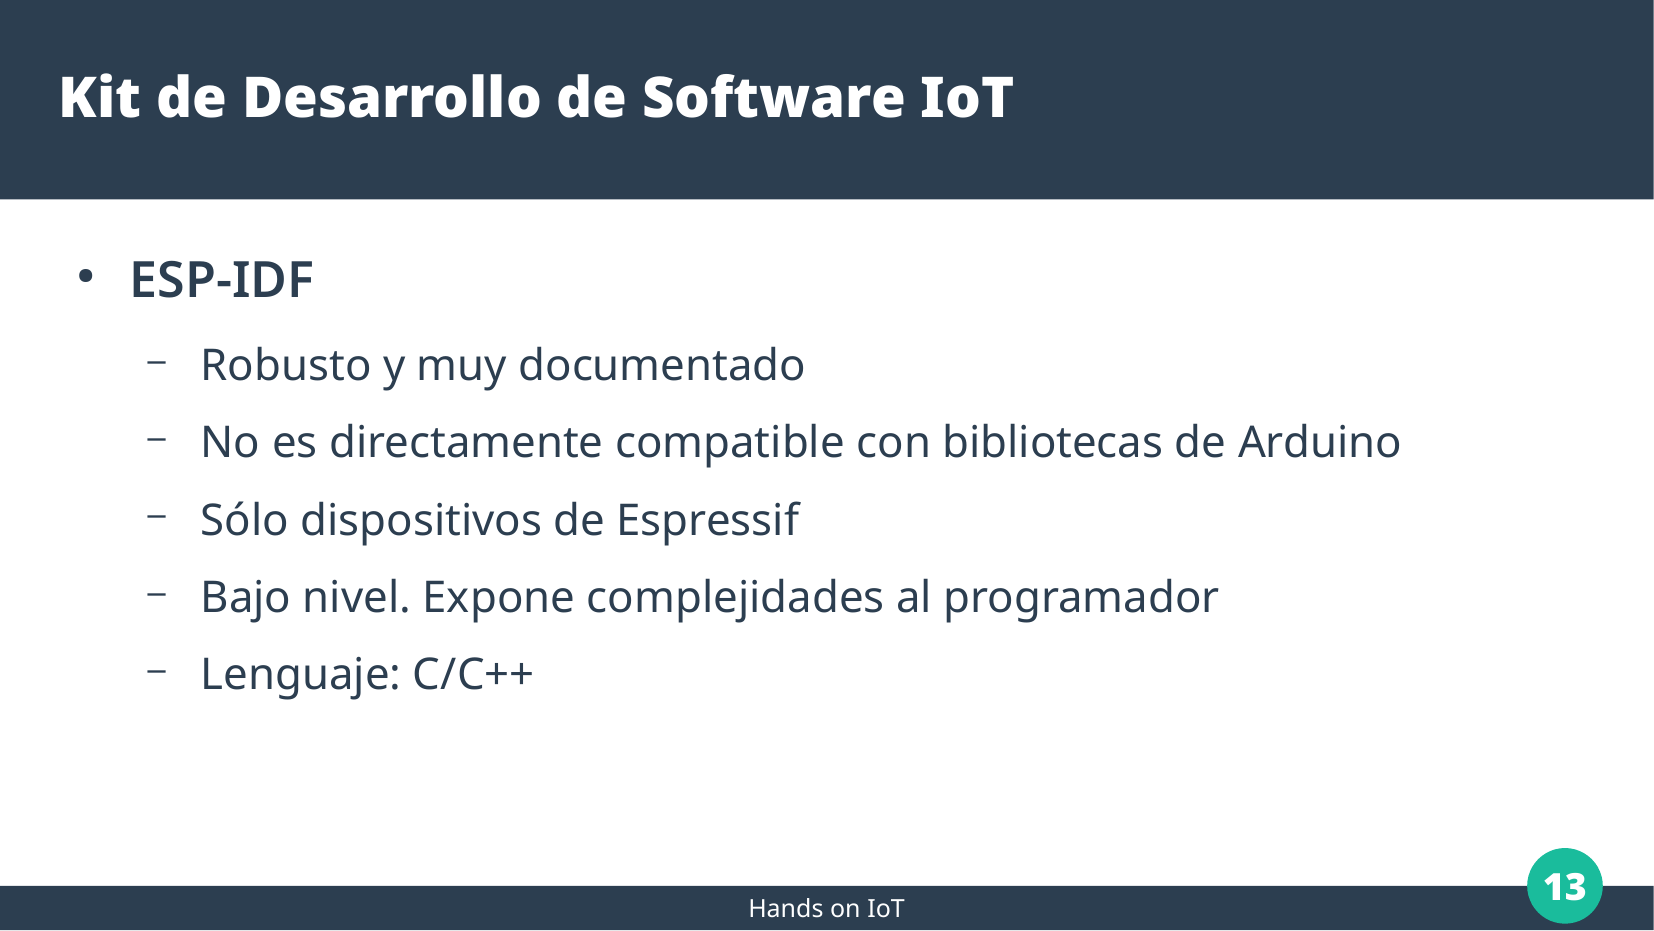

# Kit de Desarrollo de Software IoT
ESP-IDF
Robusto y muy documentado
No es directamente compatible con bibliotecas de Arduino
Sólo dispositivos de Espressif
Bajo nivel. Expone complejidades al programador
Lenguaje: C/C++
Hands on IoT